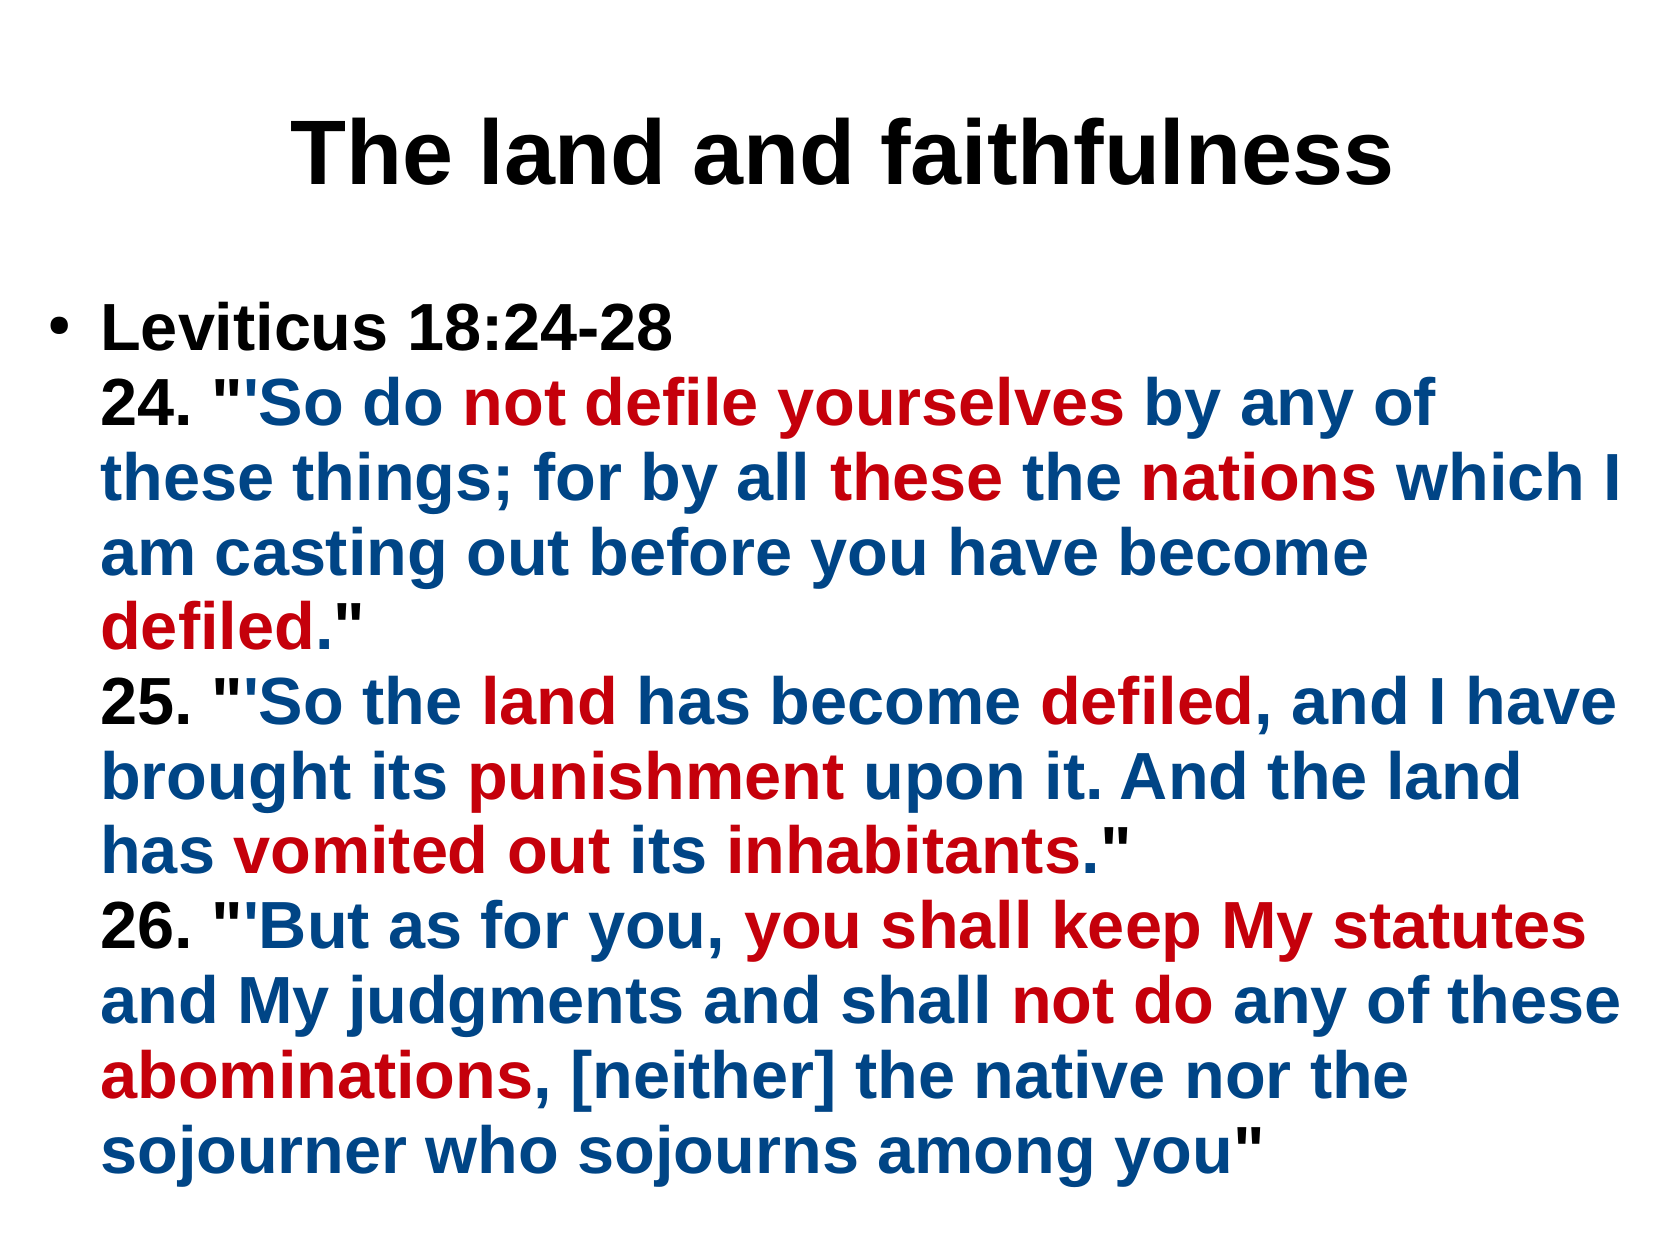

# The land and faithfulness
Leviticus 18:24-28
24. "'So do not defile yourselves by any of these things; for by all these the nations which I am casting out before you have become defiled."
25. "'So the land has become defiled, and I have brought its punishment upon it. And the land has vomited out its inhabitants."
26. "'But as for you, you shall keep My statutes and My judgments and shall not do any of these abominations, [neither] the native nor the sojourner who sojourns among you"